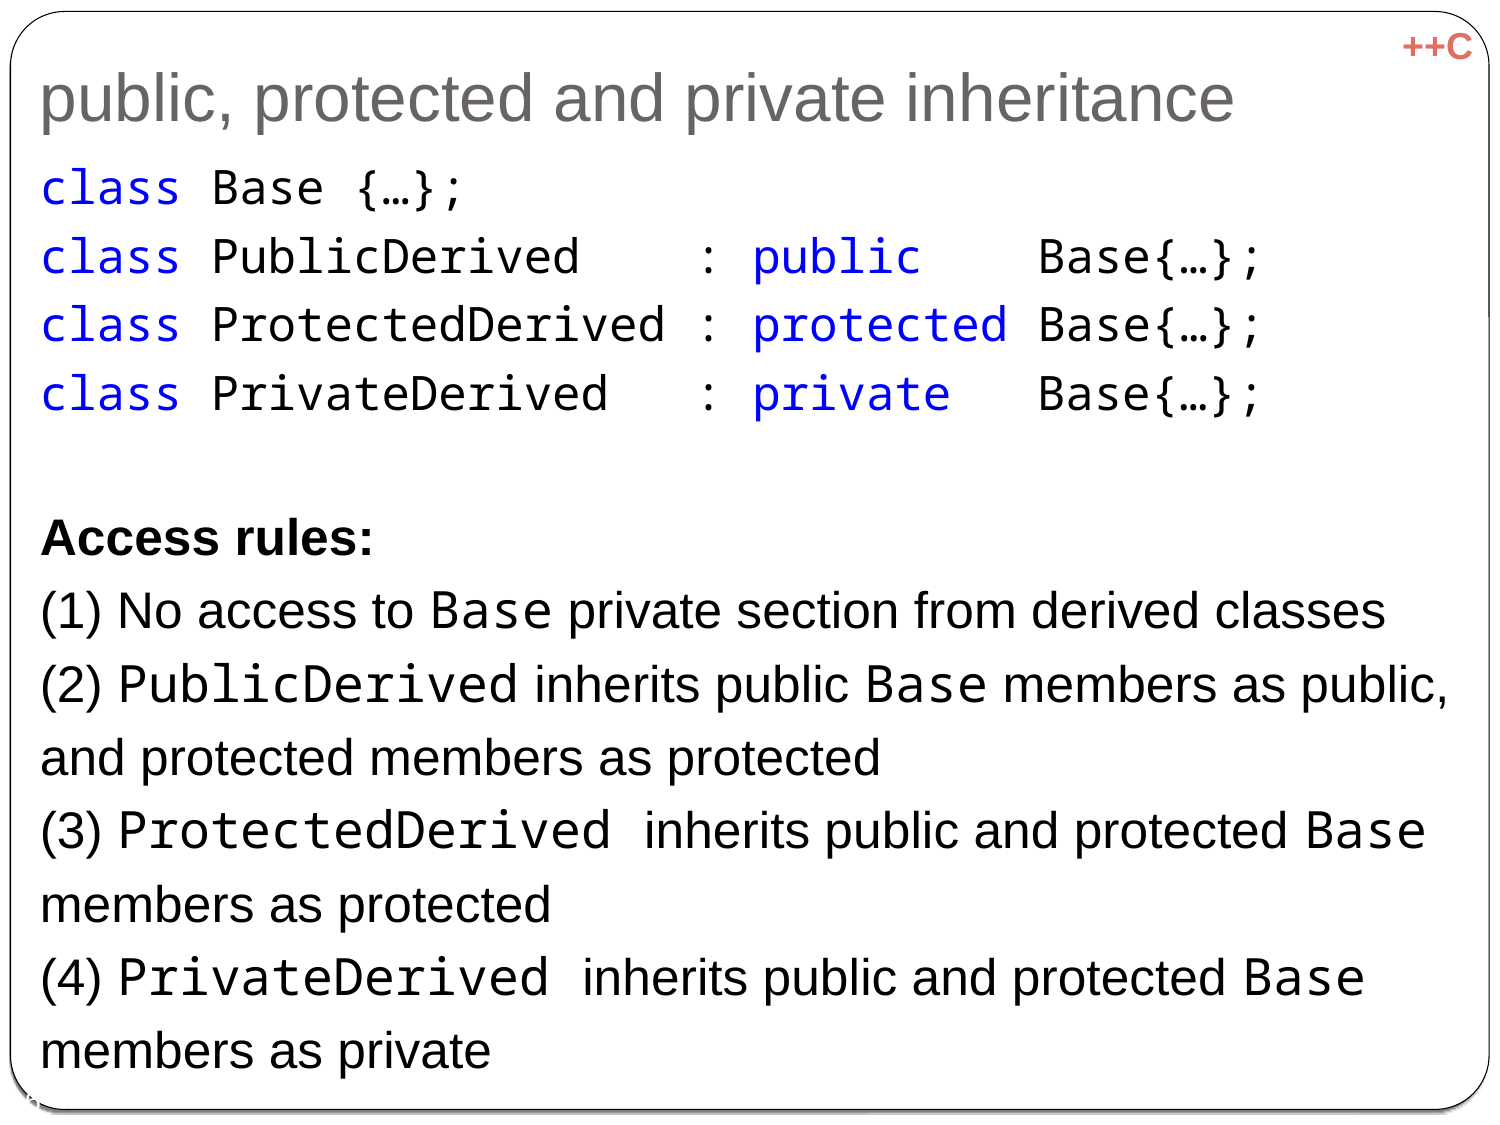

# public, protected and private inheritance
class Base {…};
class PublicDerived : public Base{…};
class ProtectedDerived : protected Base{…};
class PrivateDerived : private Base{…};
Access rules:
(1) No access to Base private section from derived classes
(2) PublicDerived inherits public Base members as public,
and protected members as protected
(3) ProtectedDerived inherits public and protected Base
members as protected
(4) PrivateDerived inherits public and protected Base
members as private